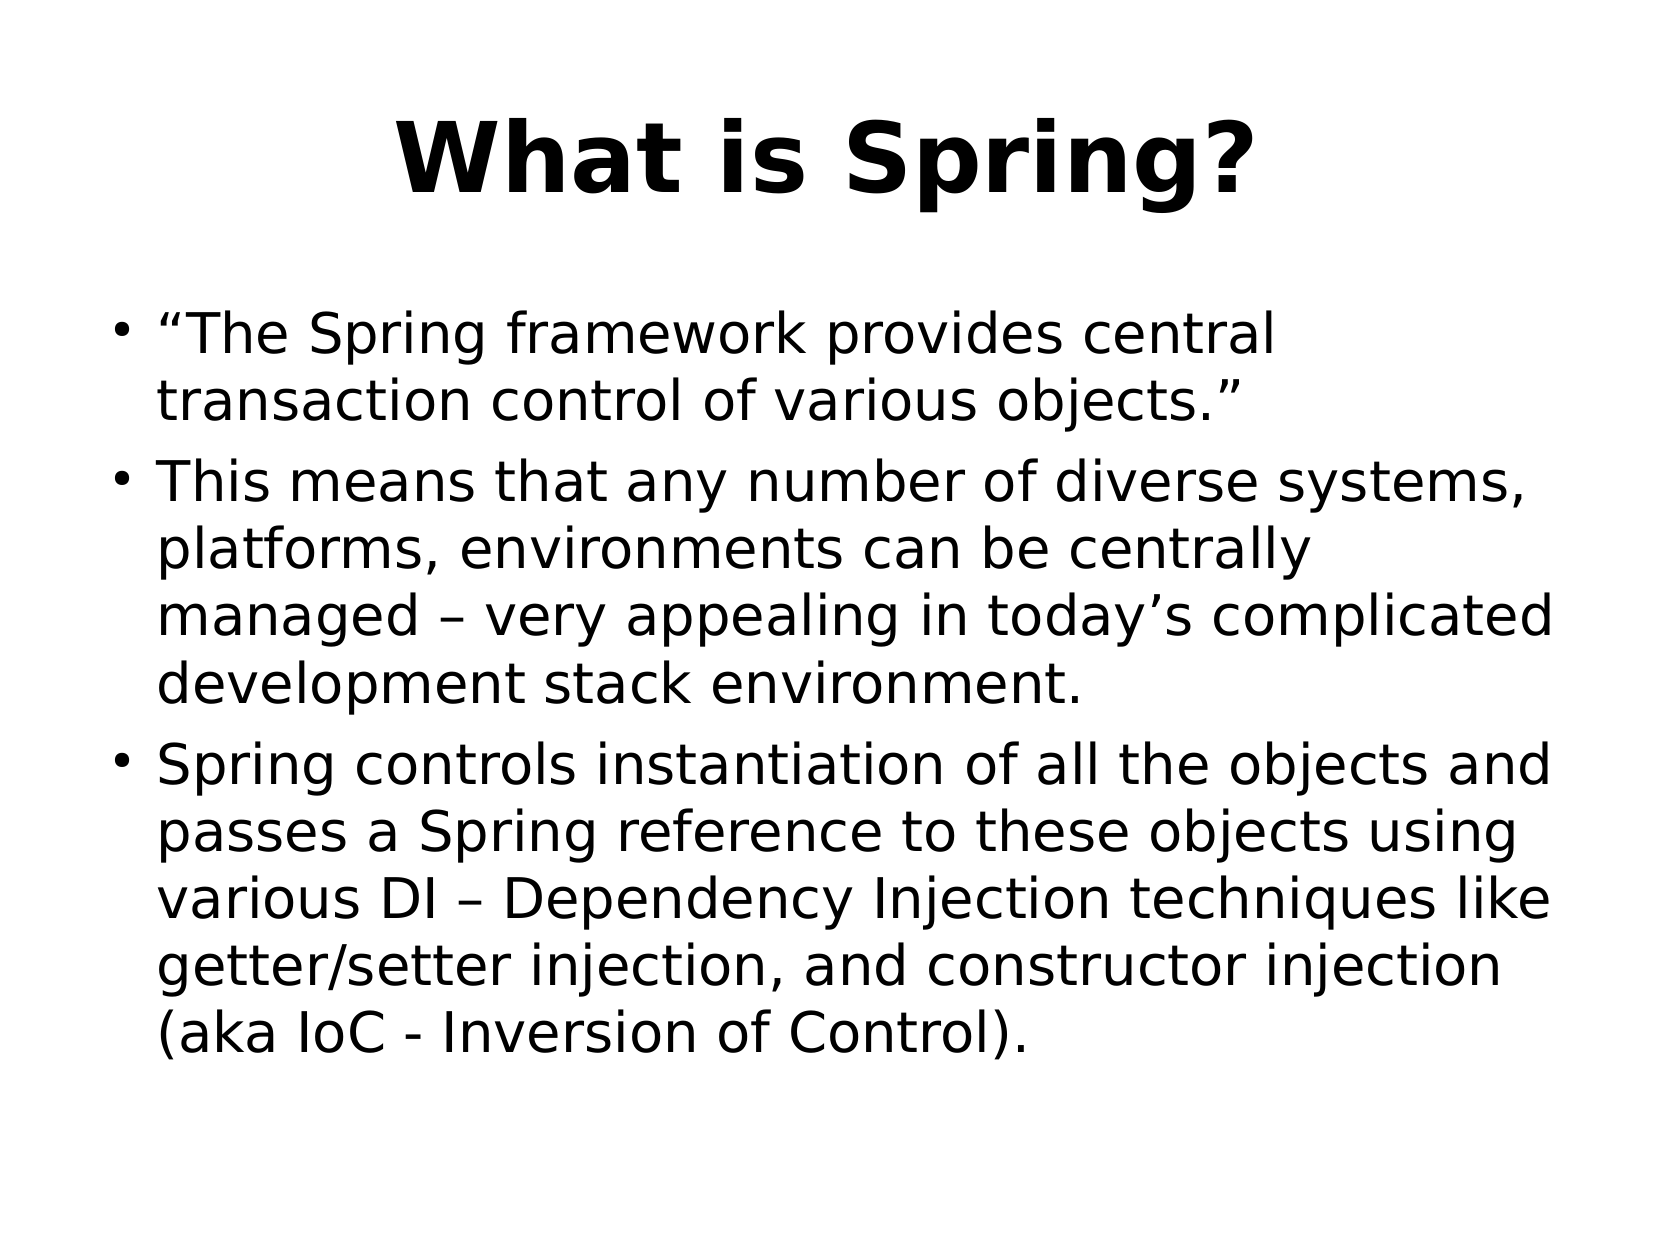

# What is Spring?
“The Spring framework provides central transaction control of various objects.”
This means that any number of diverse systems, platforms, environments can be centrally managed – very appealing in today’s complicated development stack environment.
Spring controls instantiation of all the objects and passes a Spring reference to these objects using various DI – Dependency Injection techniques like getter/setter injection, and constructor injection (aka IoC - Inversion of Control).